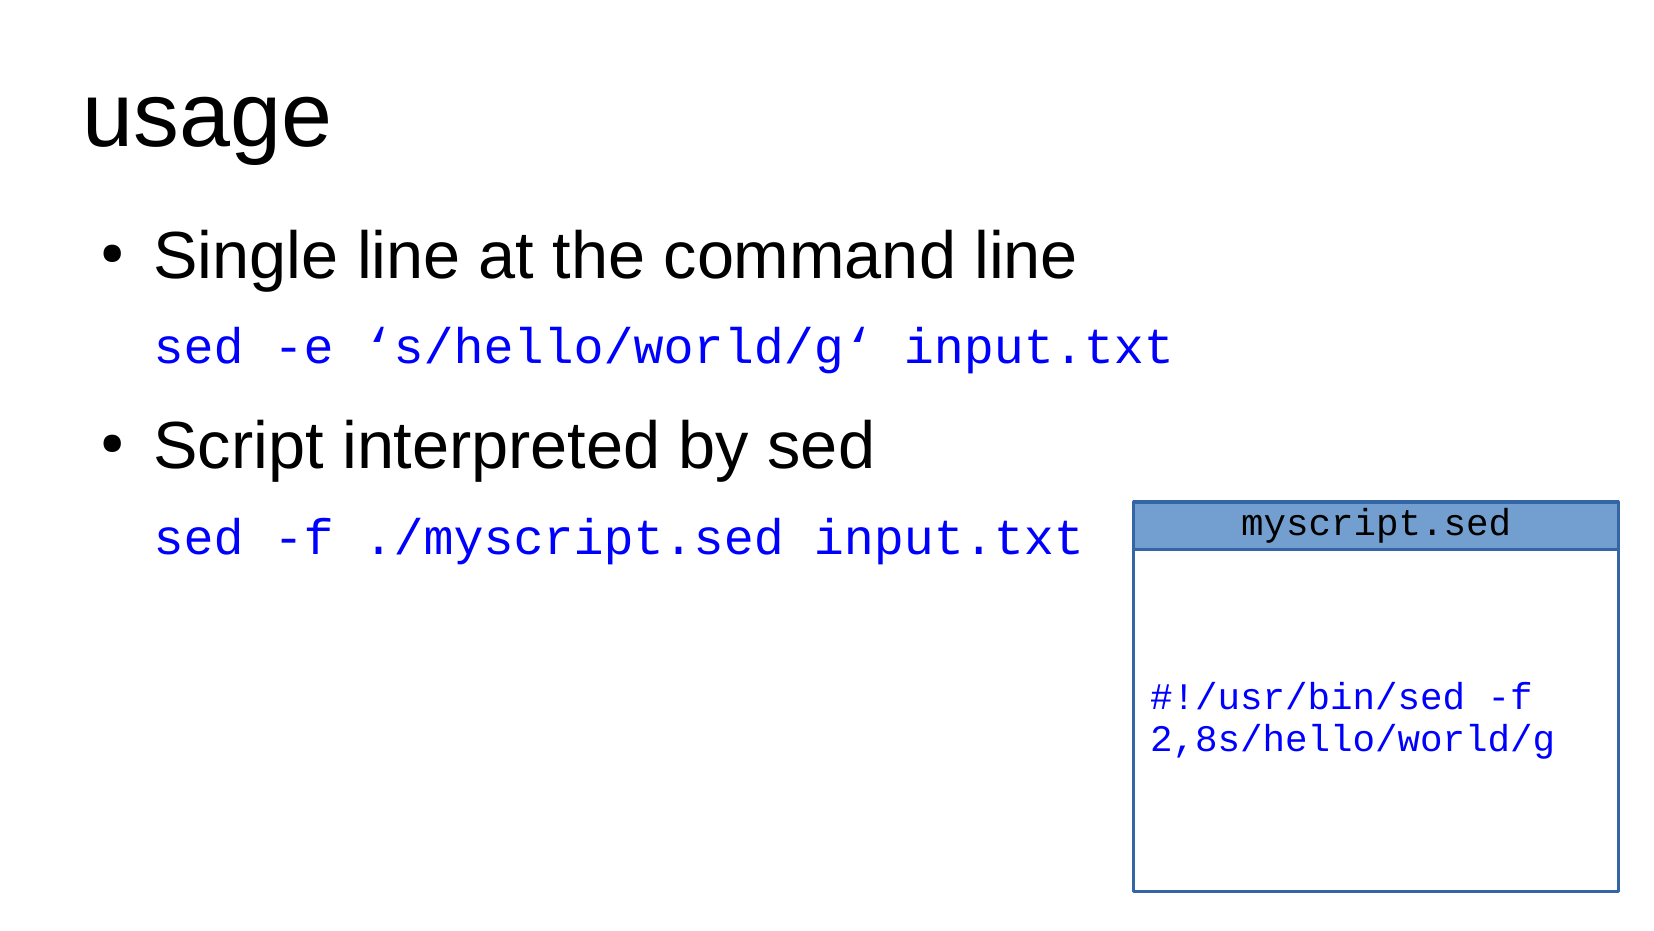

# usage
Single line at the command line
sed -e ‘s/hello/world/g‘ input.txt
Script interpreted by sed
sed -f ./myscript.sed input.txt
myscript.sed
#!/usr/bin/sed -f
2,8s/hello/world/g